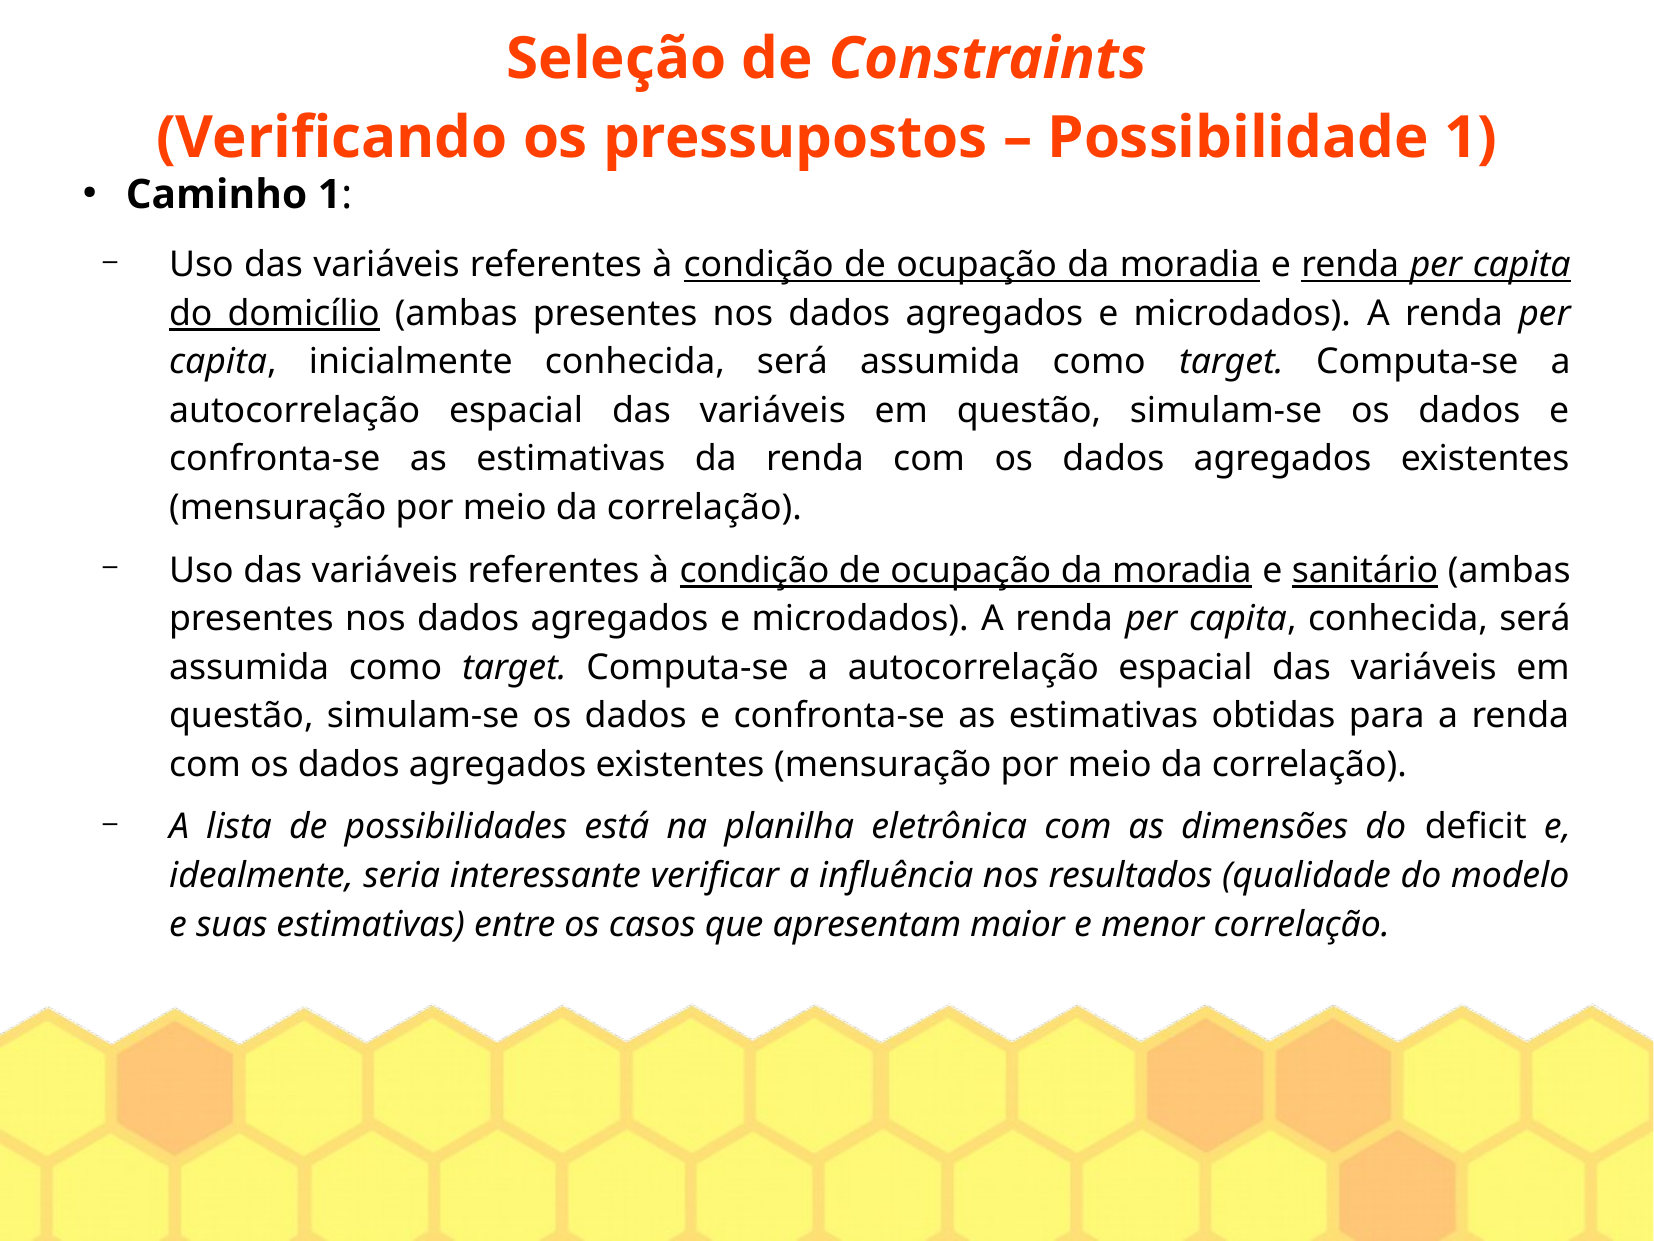

# Seleção de Constraints (Verificando os pressupostos – Possibilidade 1)
Caminho 1:
Uso das variáveis referentes à condição de ocupação da moradia e renda per capita do domicílio (ambas presentes nos dados agregados e microdados). A renda per capita, inicialmente conhecida, será assumida como target. Computa-se a autocorrelação espacial das variáveis em questão, simulam-se os dados e confronta-se as estimativas da renda com os dados agregados existentes (mensuração por meio da correlação).
Uso das variáveis referentes à condição de ocupação da moradia e sanitário (ambas presentes nos dados agregados e microdados). A renda per capita, conhecida, será assumida como target. Computa-se a autocorrelação espacial das variáveis em questão, simulam-se os dados e confronta-se as estimativas obtidas para a renda com os dados agregados existentes (mensuração por meio da correlação).
A lista de possibilidades está na planilha eletrônica com as dimensões do deficit e, idealmente, seria interessante verificar a influência nos resultados (qualidade do modelo e suas estimativas) entre os casos que apresentam maior e menor correlação.